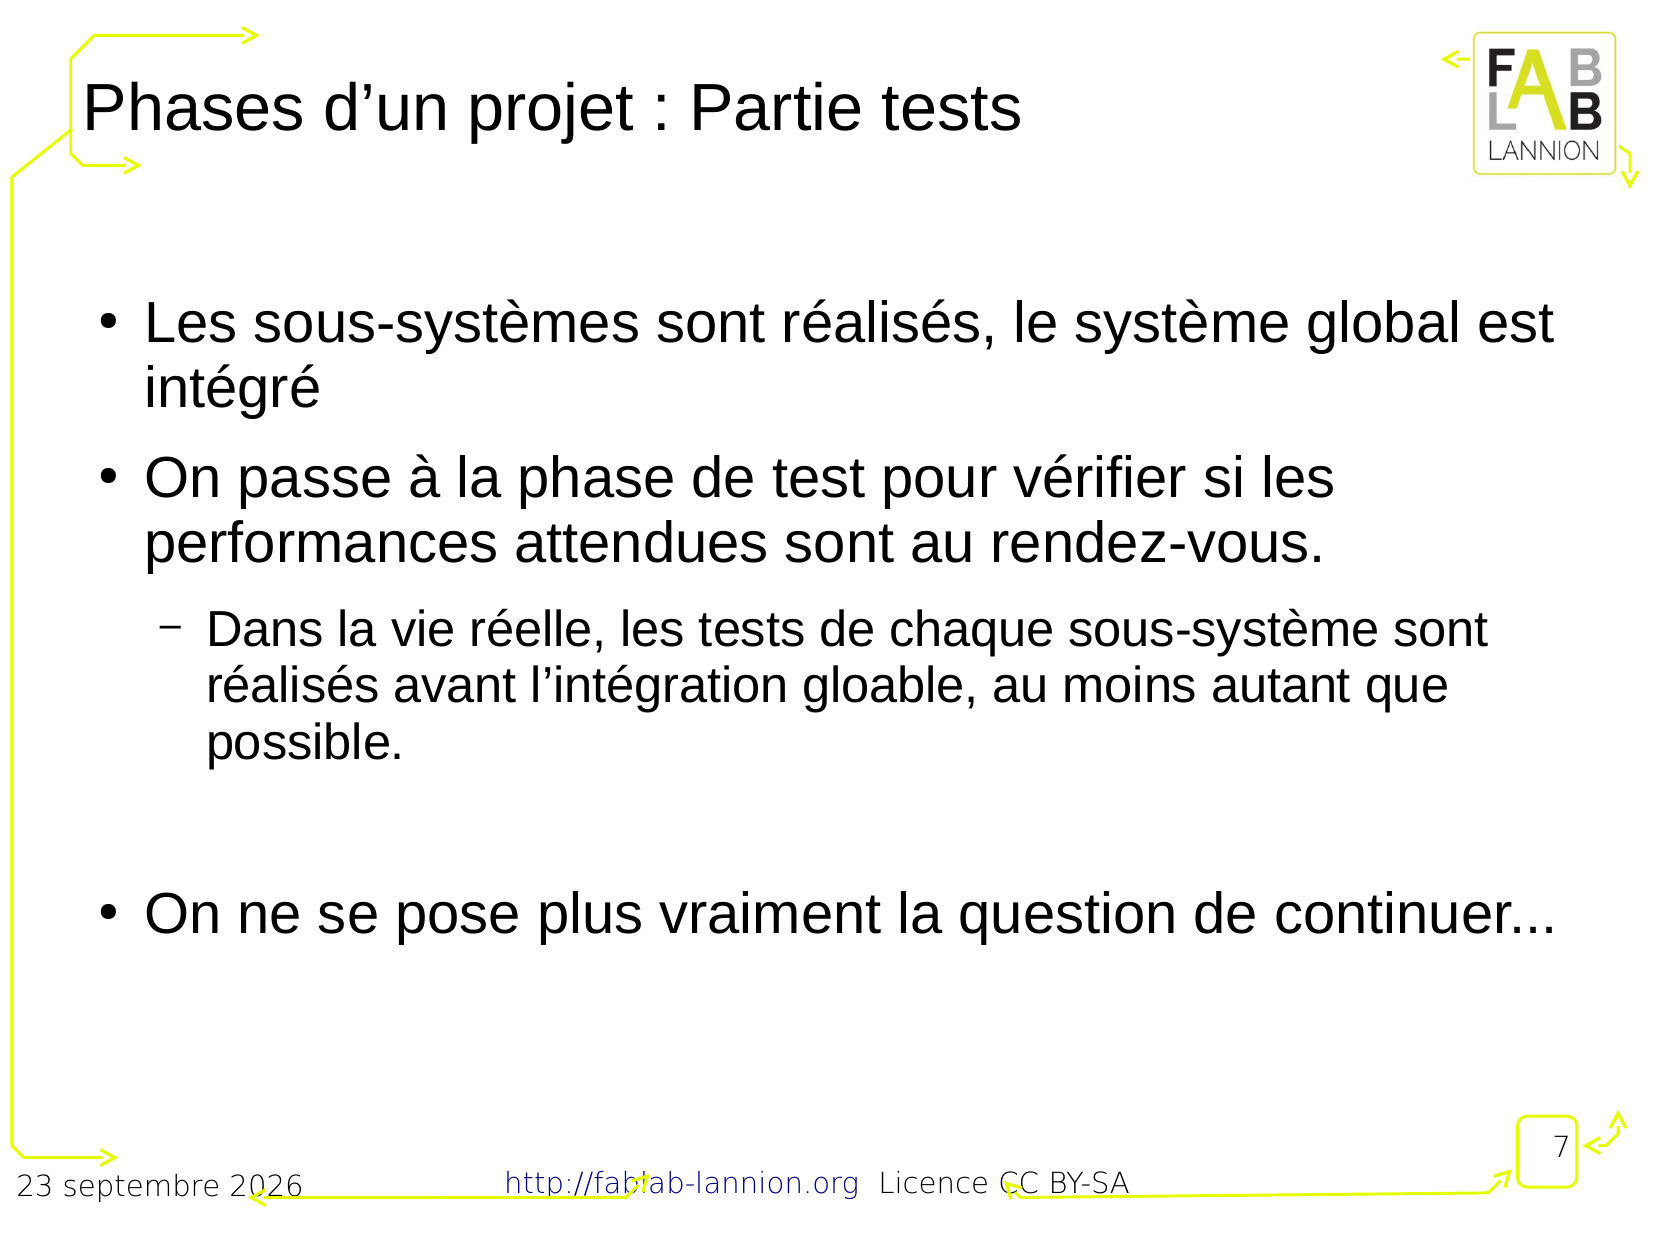

# Phases d’un projet : Partie tests
Les sous-systèmes sont réalisés, le système global est intégré
On passe à la phase de test pour vérifier si les performances attendues sont au rendez-vous.
Dans la vie réelle, les tests de chaque sous-système sont réalisés avant l’intégration gloable, au moins autant que possible.
On ne se pose plus vraiment la question de continuer...
7